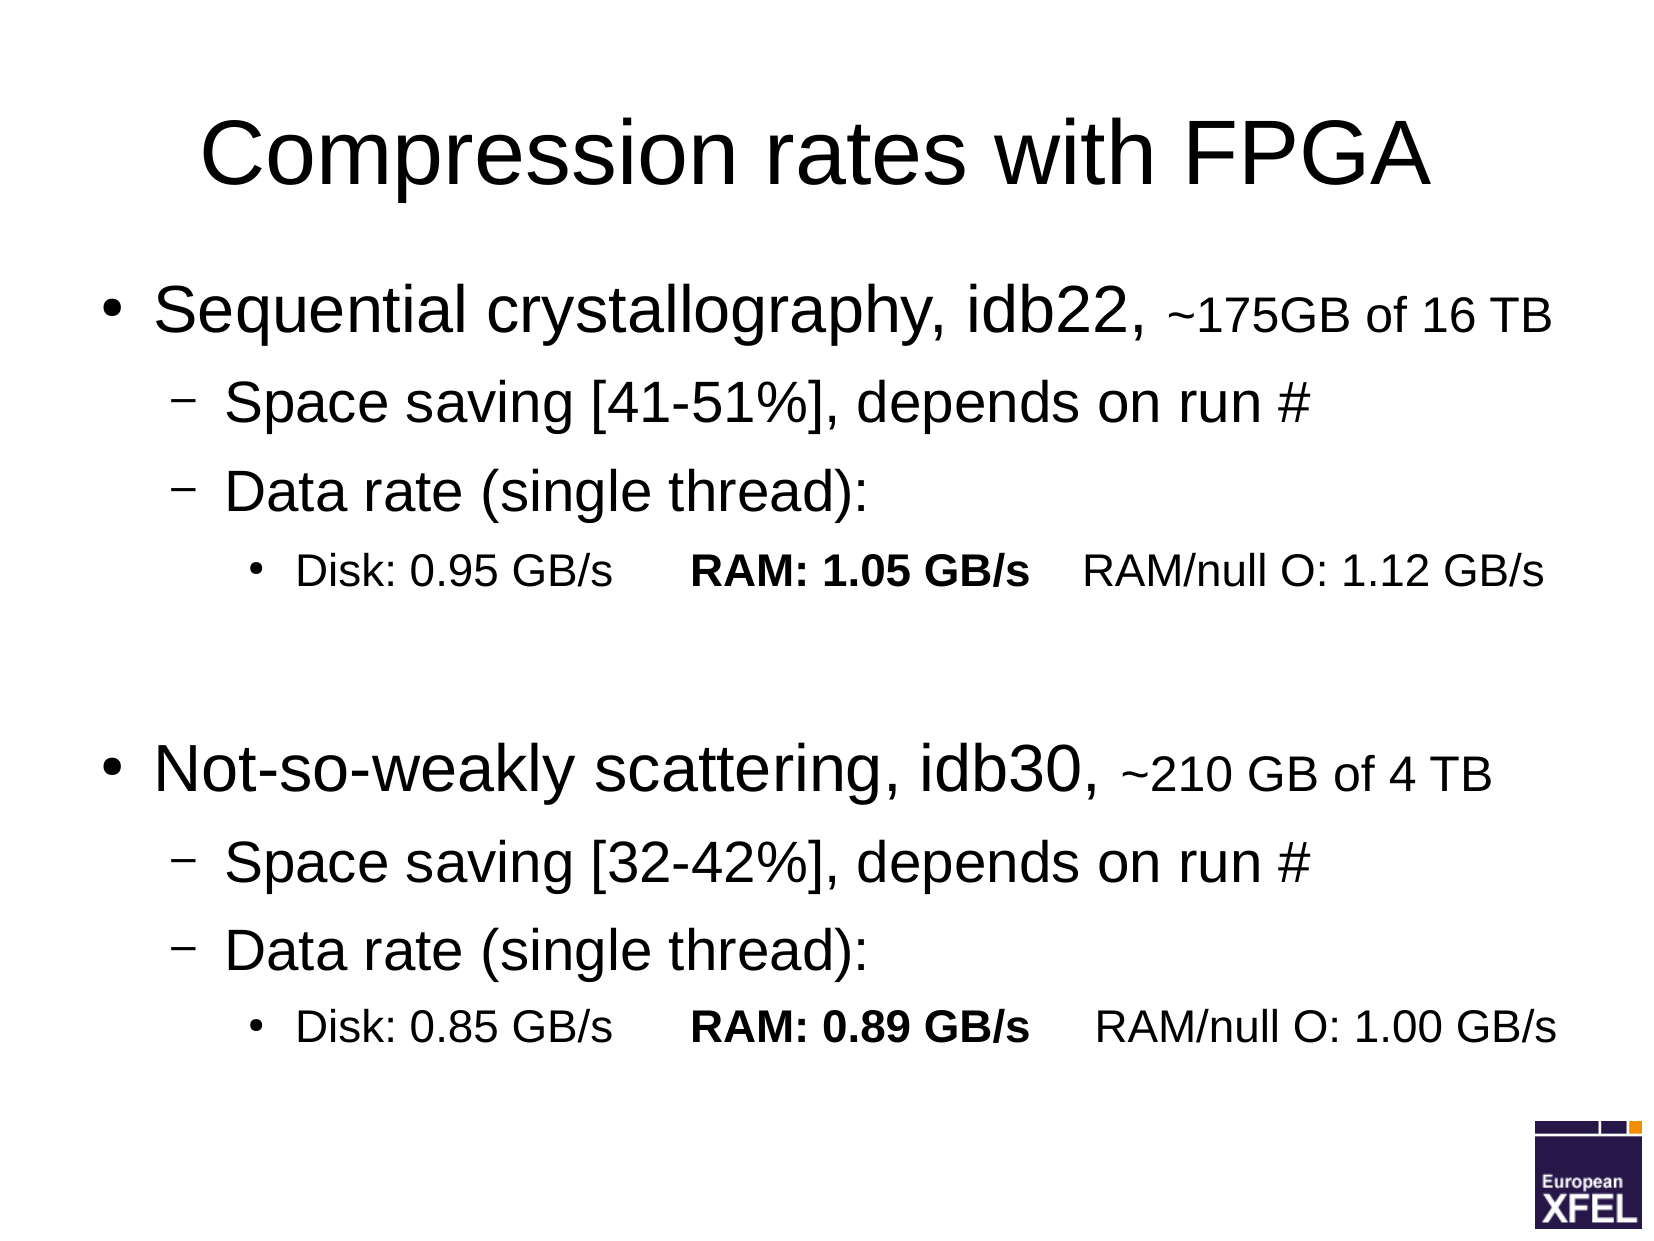

# Compression rates with FPGA
Sequential crystallography, idb22, ~175GB of 16 TB
Space saving [41-51%], depends on run #
Data rate (single thread):
Disk: 0.95 GB/s RAM: 1.05 GB/s RAM/null O: 1.12 GB/s
Not-so-weakly scattering, idb30, ~210 GB of 4 TB
Space saving [32-42%], depends on run #
Data rate (single thread):
Disk: 0.85 GB/s RAM: 0.89 GB/s RAM/null O: 1.00 GB/s